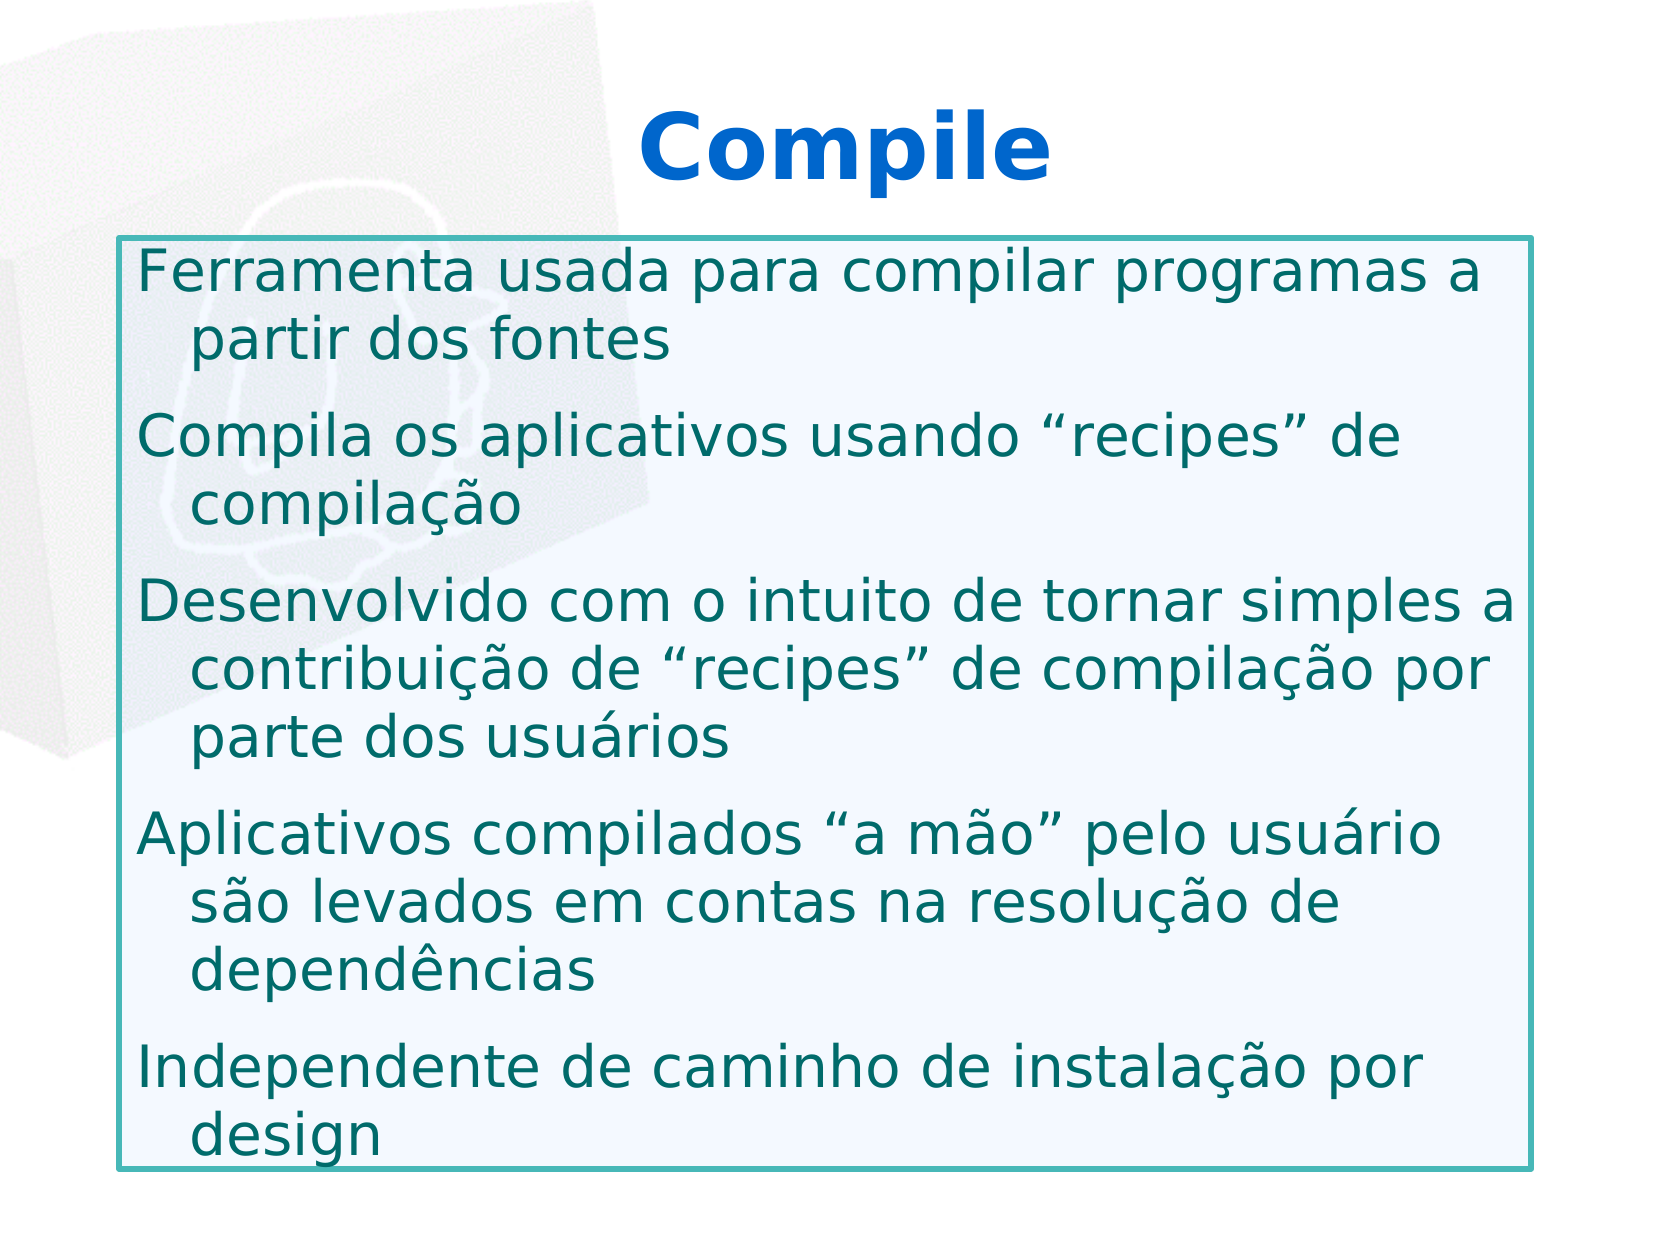

# Compile
Ferramenta usada para compilar programas a partir dos fontes
Compila os aplicativos usando “recipes” de compilação
Desenvolvido com o intuito de tornar simples a contribuição de “recipes” de compilação por parte dos usuários
Aplicativos compilados “a mão” pelo usuário são levados em contas na resolução de dependências
Independente de caminho de instalação por design